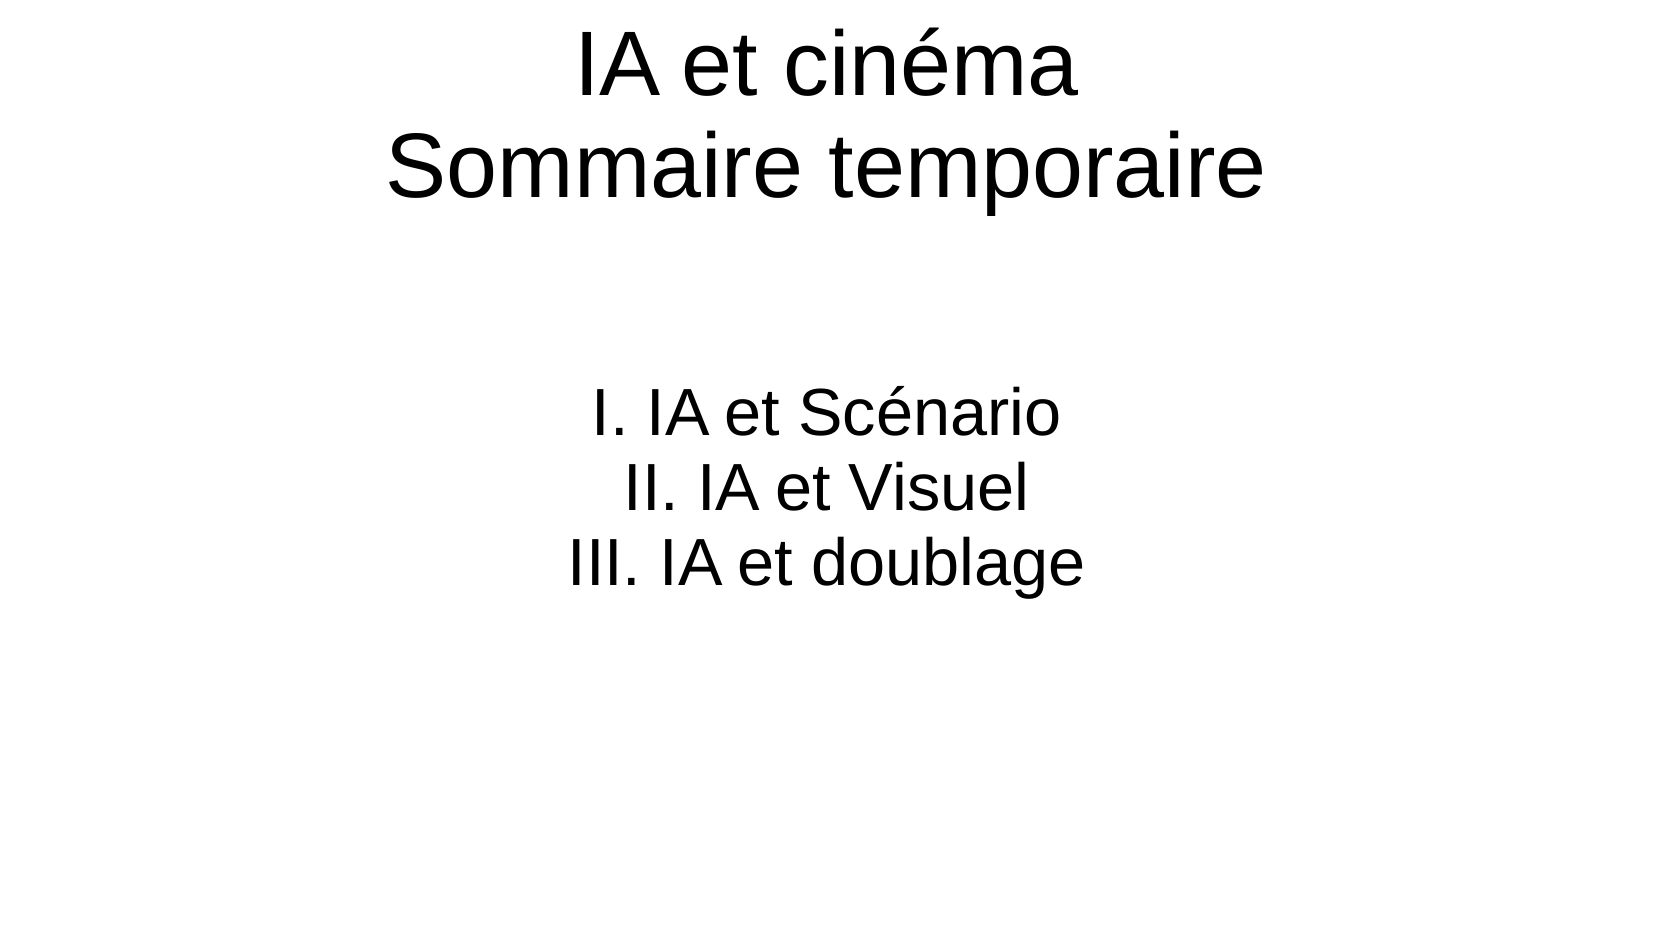

# IA et cinéma Sommaire temporaire
I. IA et Scénario
II. IA et Visuel
III. IA et doublage